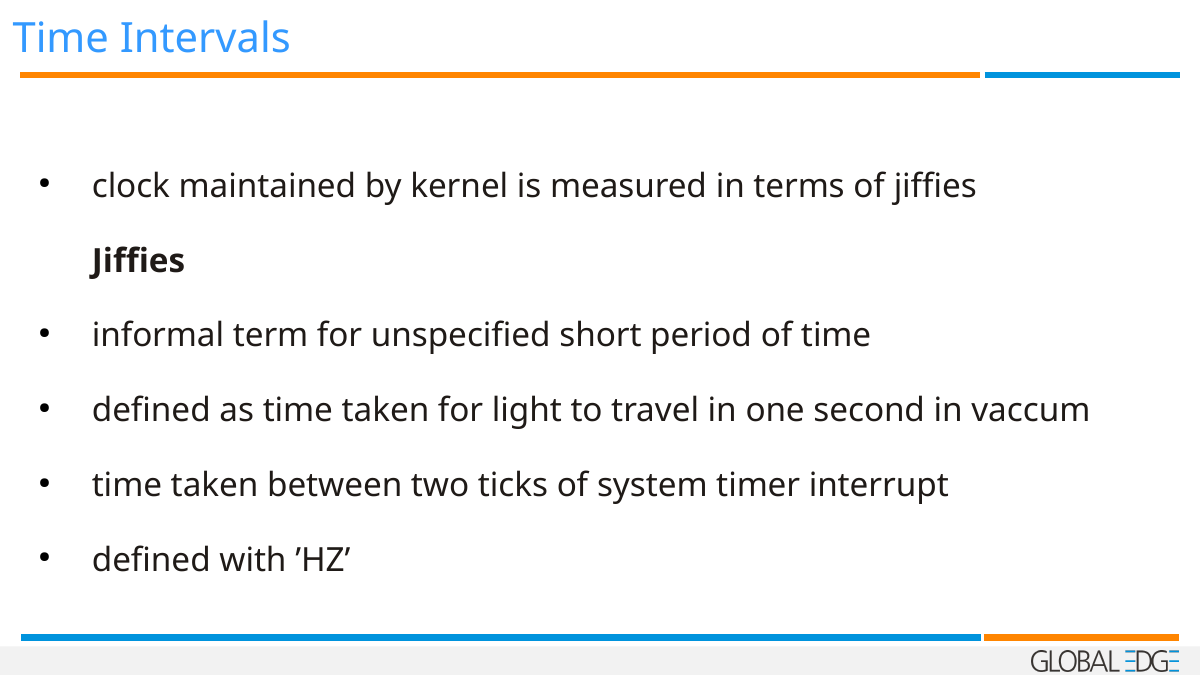

# Time Intervals
clock maintained by kernel is measured in terms of jiffies
Jiffies
informal term for unspecified short period of time
defined as time taken for light to travel in one second in vaccum
time taken between two ticks of system timer interrupt
defined with ’HZ’